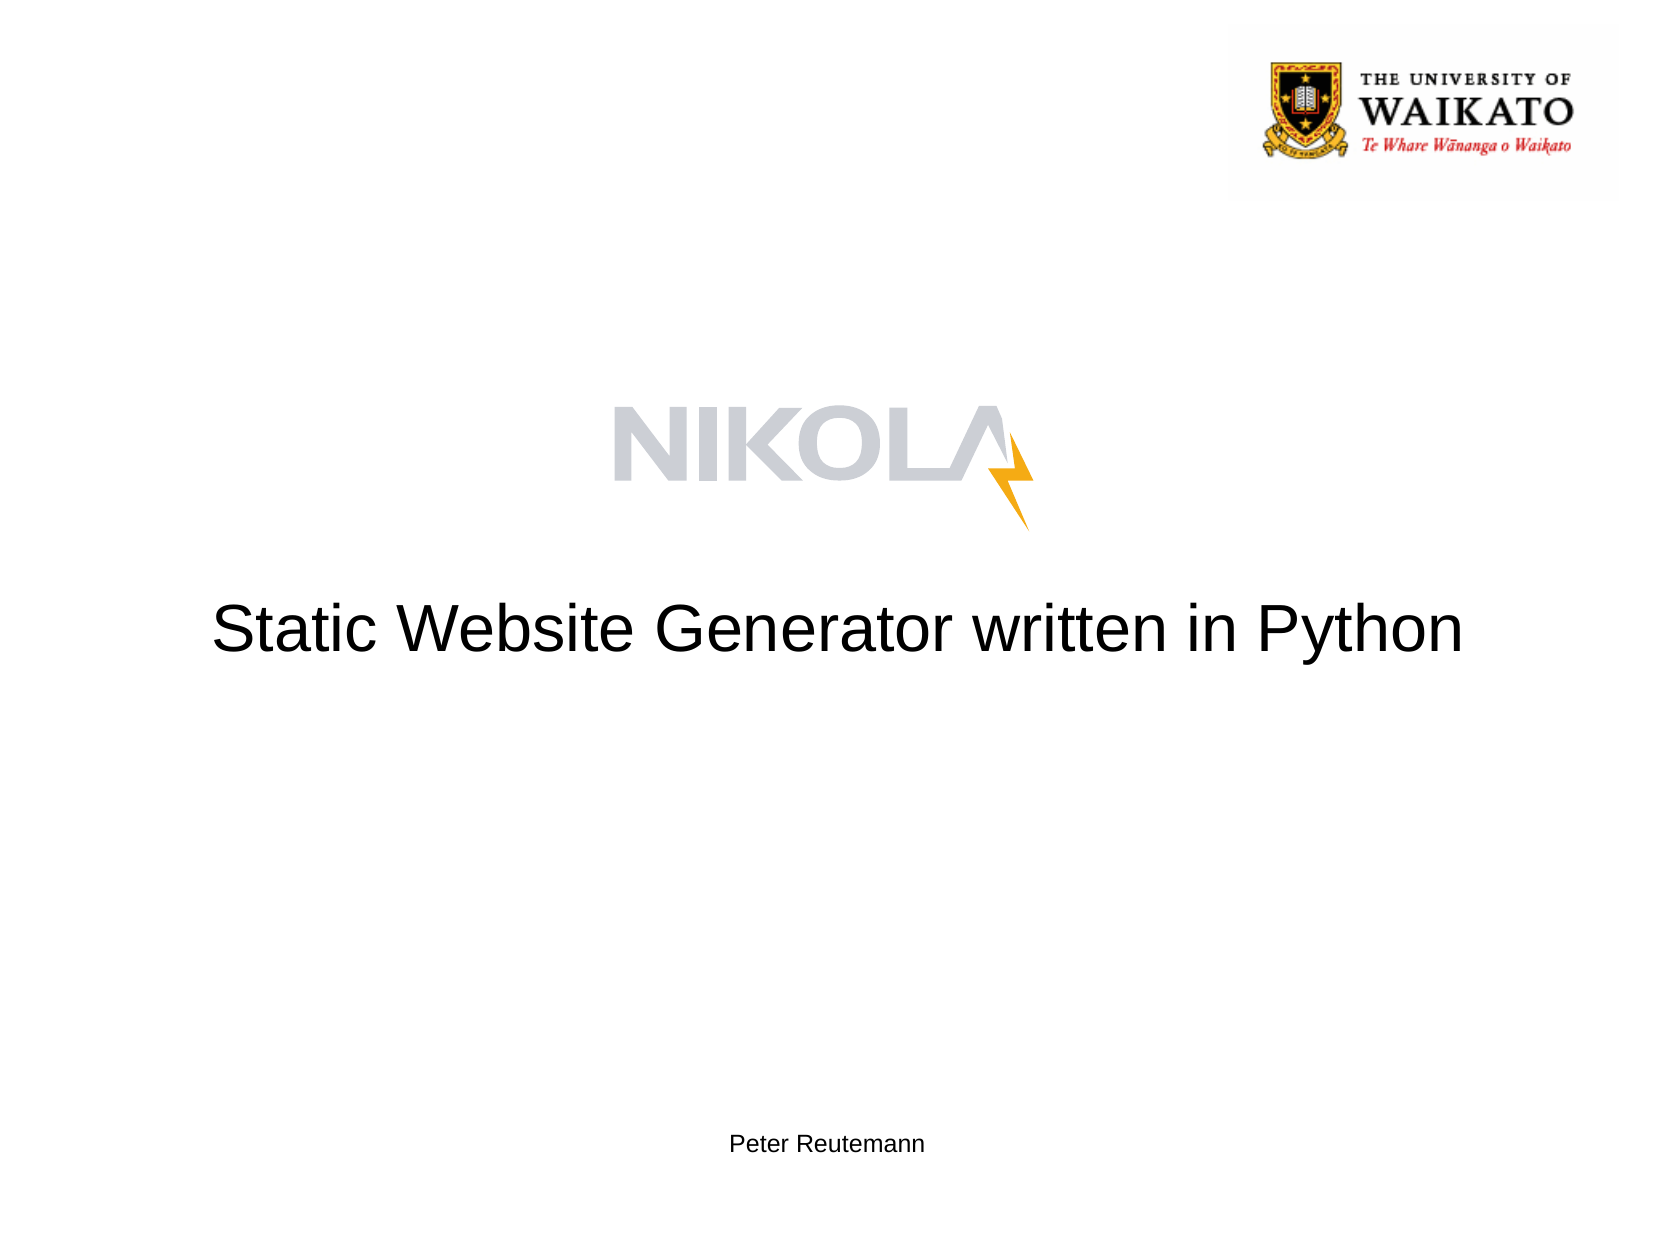

#
Static Website Generator written in Python
Peter Reutemann